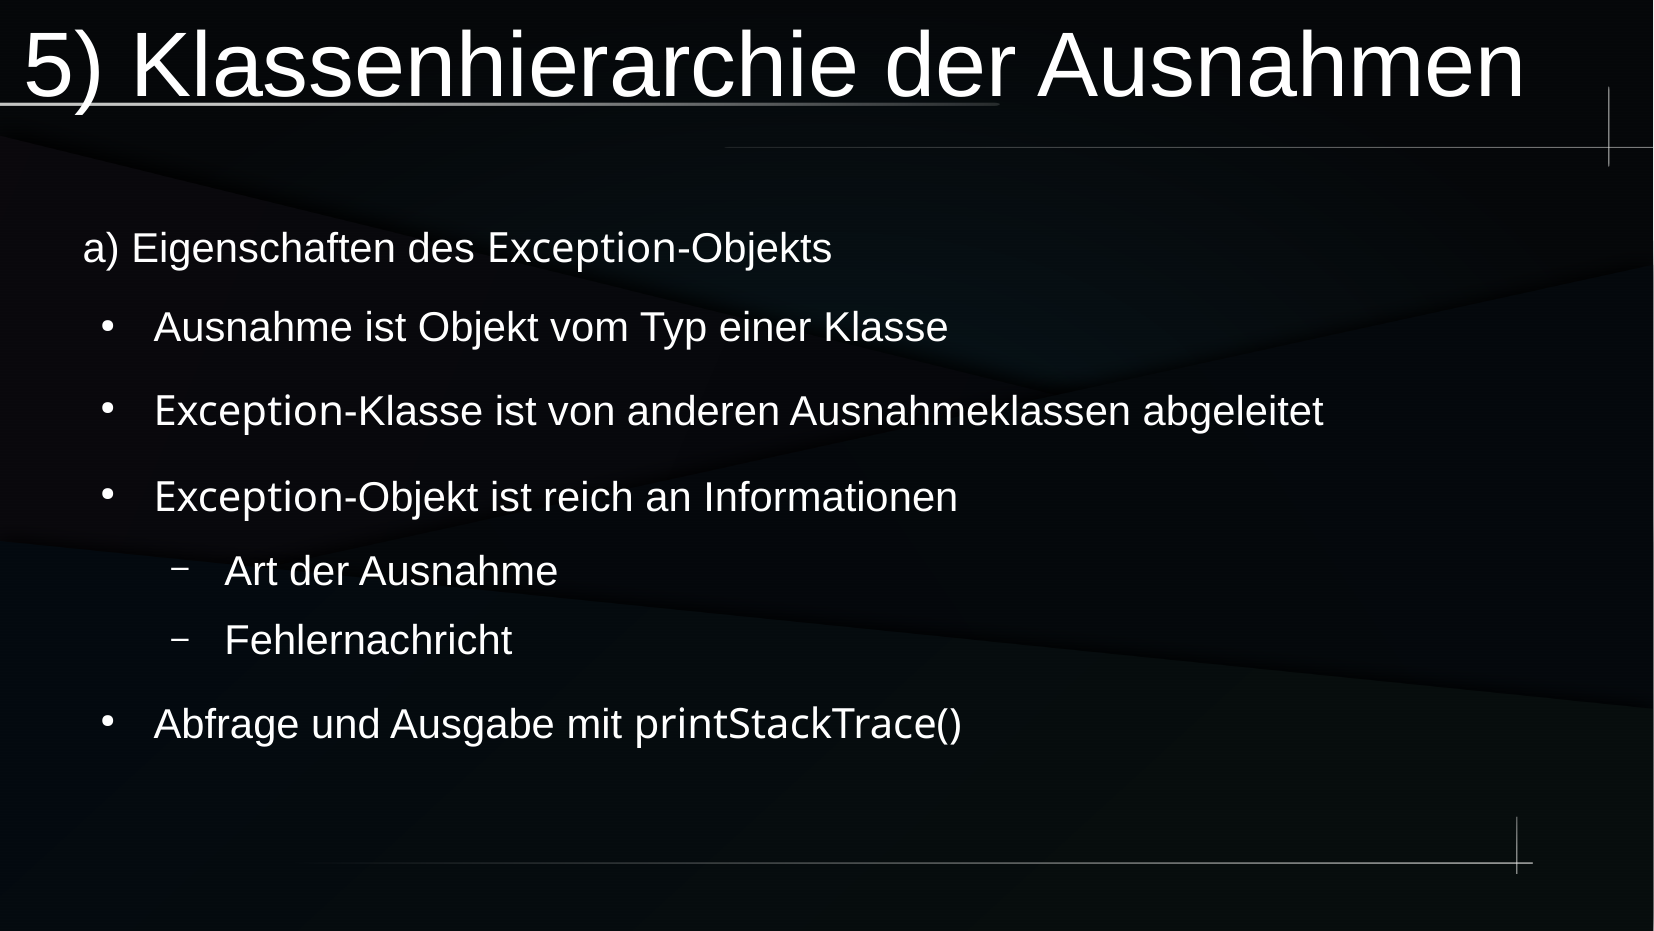

5) Klassenhierarchie der Ausnahmen
# a) Eigenschaften des Exception-Objekts
Ausnahme ist Objekt vom Typ einer Klasse
Exception-Klasse ist von anderen Ausnahmeklassen abgeleitet
Exception-Objekt ist reich an Informationen
Art der Ausnahme
Fehlernachricht
Abfrage und Ausgabe mit printStackTrace()